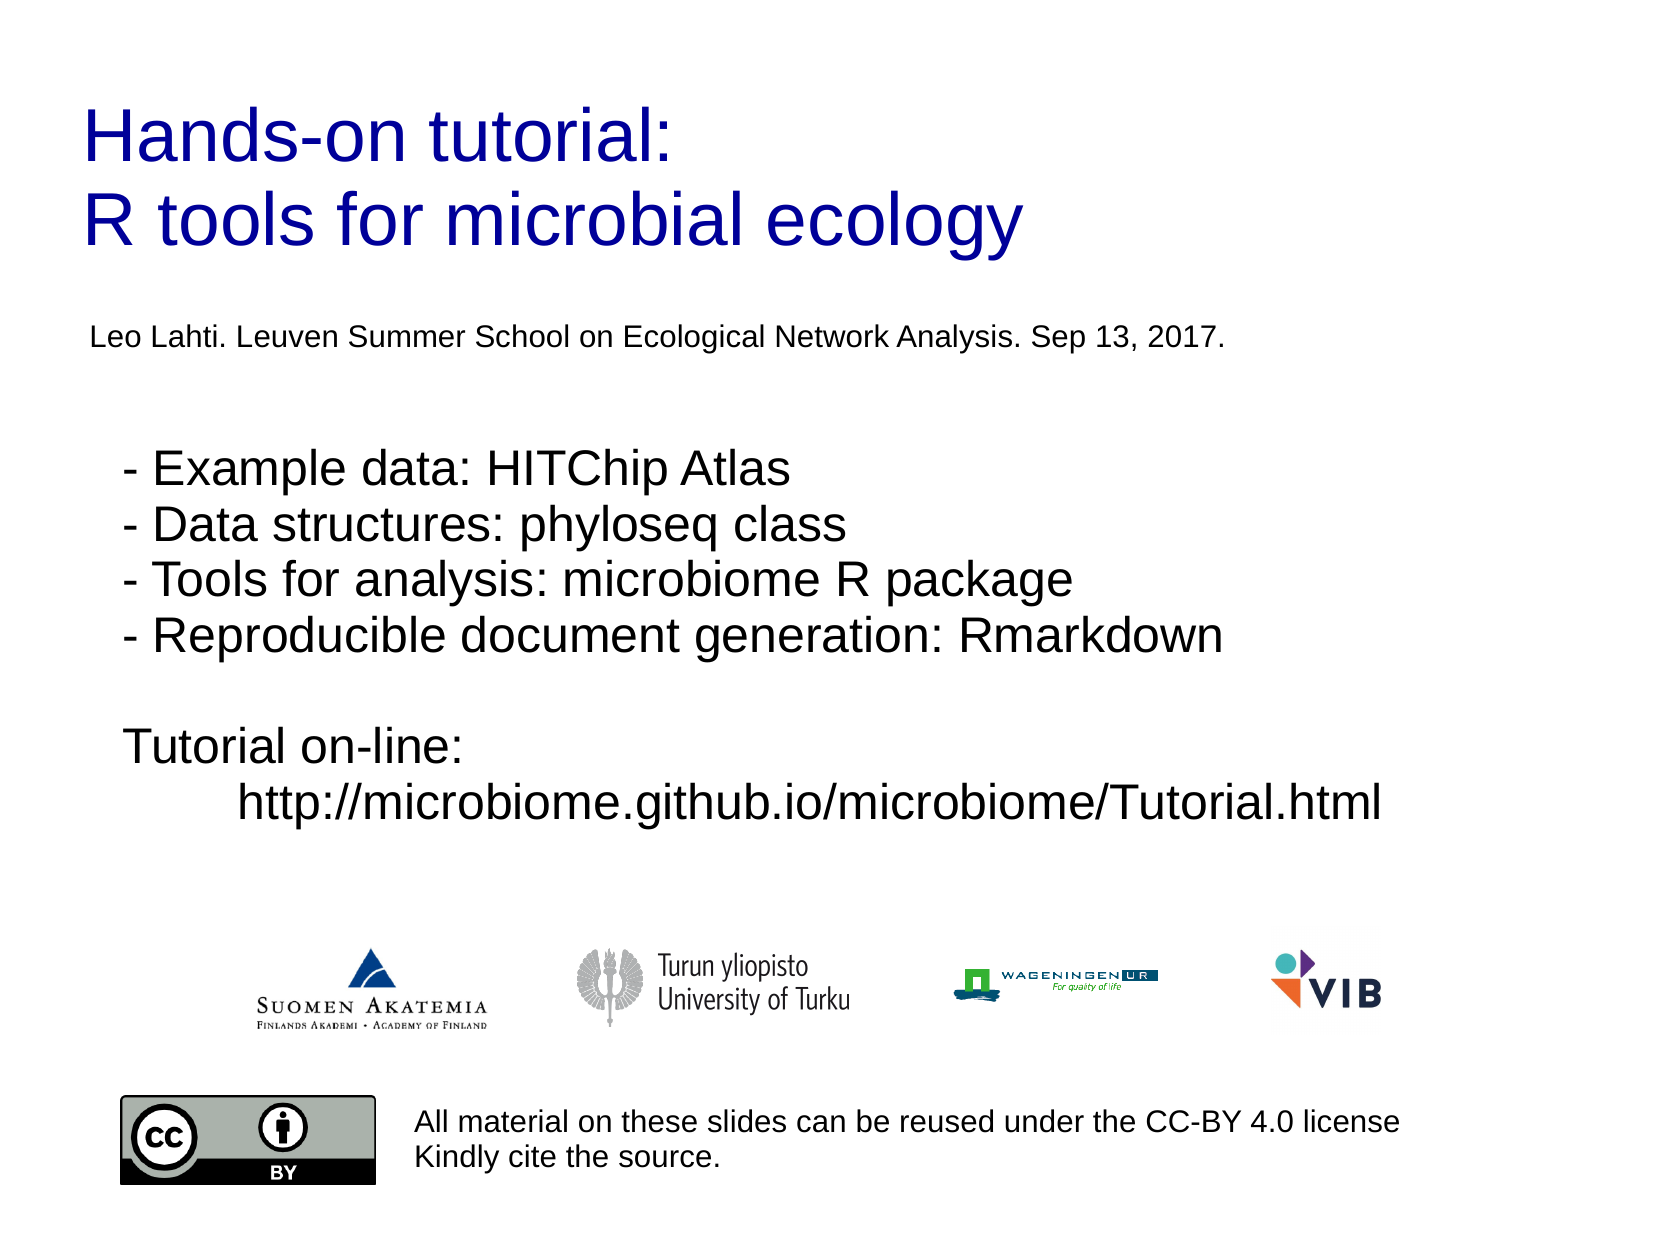

# Hands-on tutorial: R tools for microbial ecology
Leo Lahti. Leuven Summer School on Ecological Network Analysis. Sep 13, 2017.
- Example data: HITChip Atlas
- Data structures: phyloseq class
- Tools for analysis: microbiome R package
- Reproducible document generation: Rmarkdown
Tutorial on-line:
http://microbiome.github.io/microbiome/Tutorial.html
All material on these slides can be reused under the CC-BY 4.0 license
Kindly cite the source.